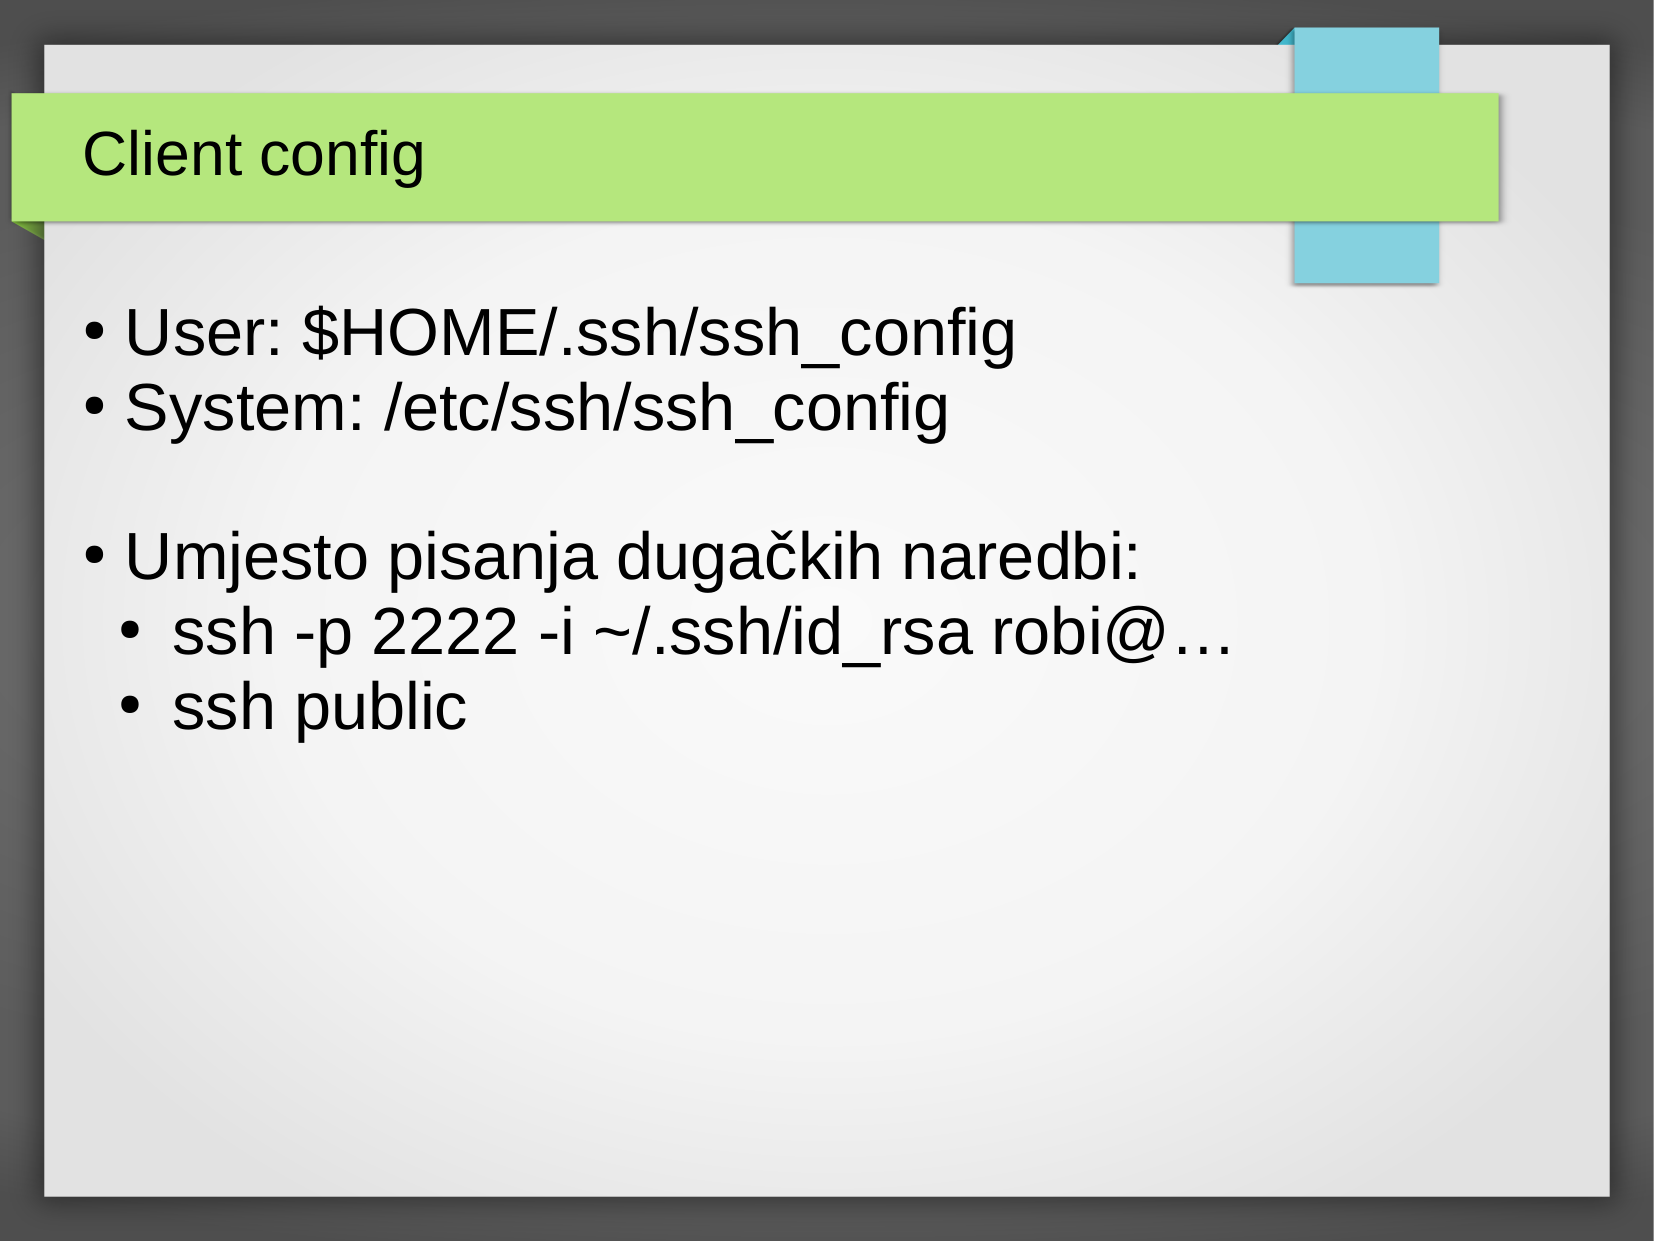

# Client config
 User: $HOME/.ssh/ssh_config
 System: /etc/ssh/ssh_config
 Umjesto pisanja dugačkih naredbi:
 ssh -p 2222 -i ~/.ssh/id_rsa robi@…
 ssh public